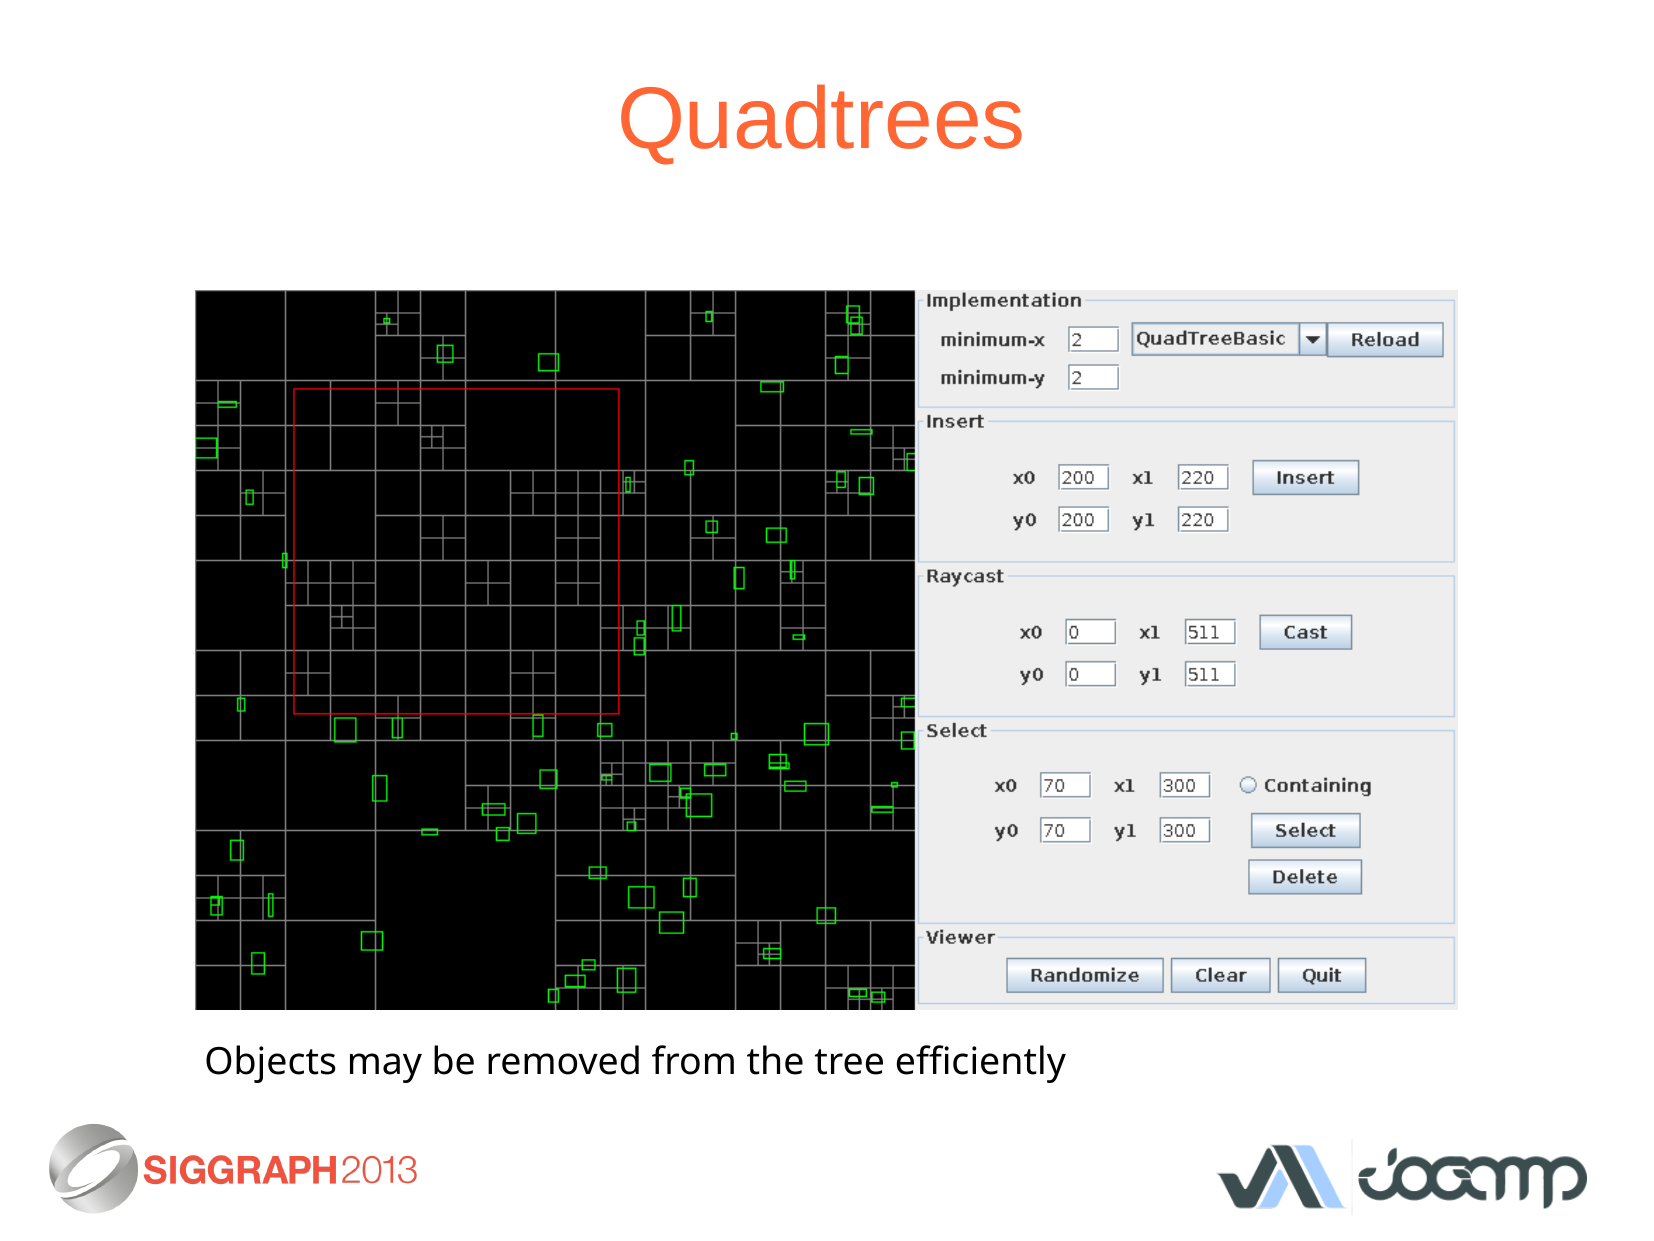

# Quadtrees
Objects may be removed from the tree efficiently